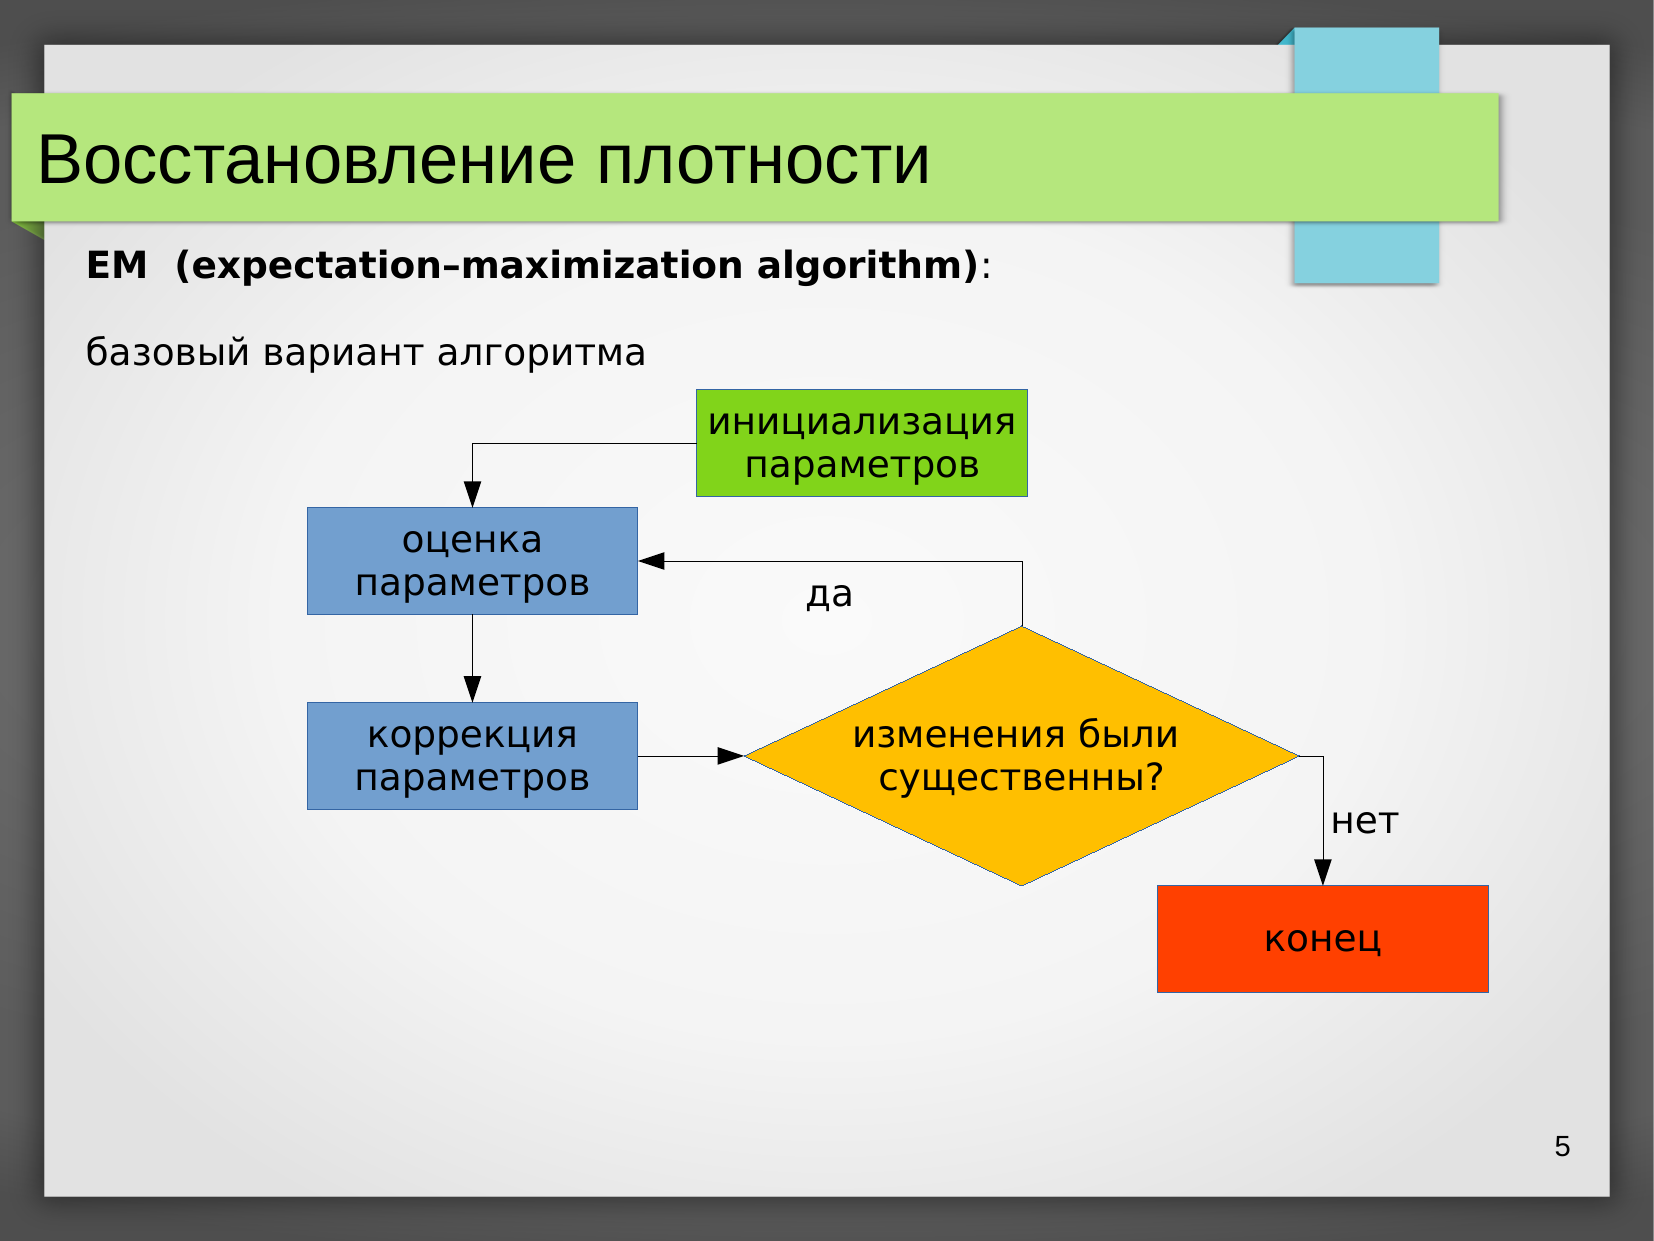

# Восстановление плотности
EM (expectation–maximization algorithm):
базовый вариант алгоритма
инициализация
параметров
оценка
параметров
изменения были
существенны?
коррекция
параметров
конец
5